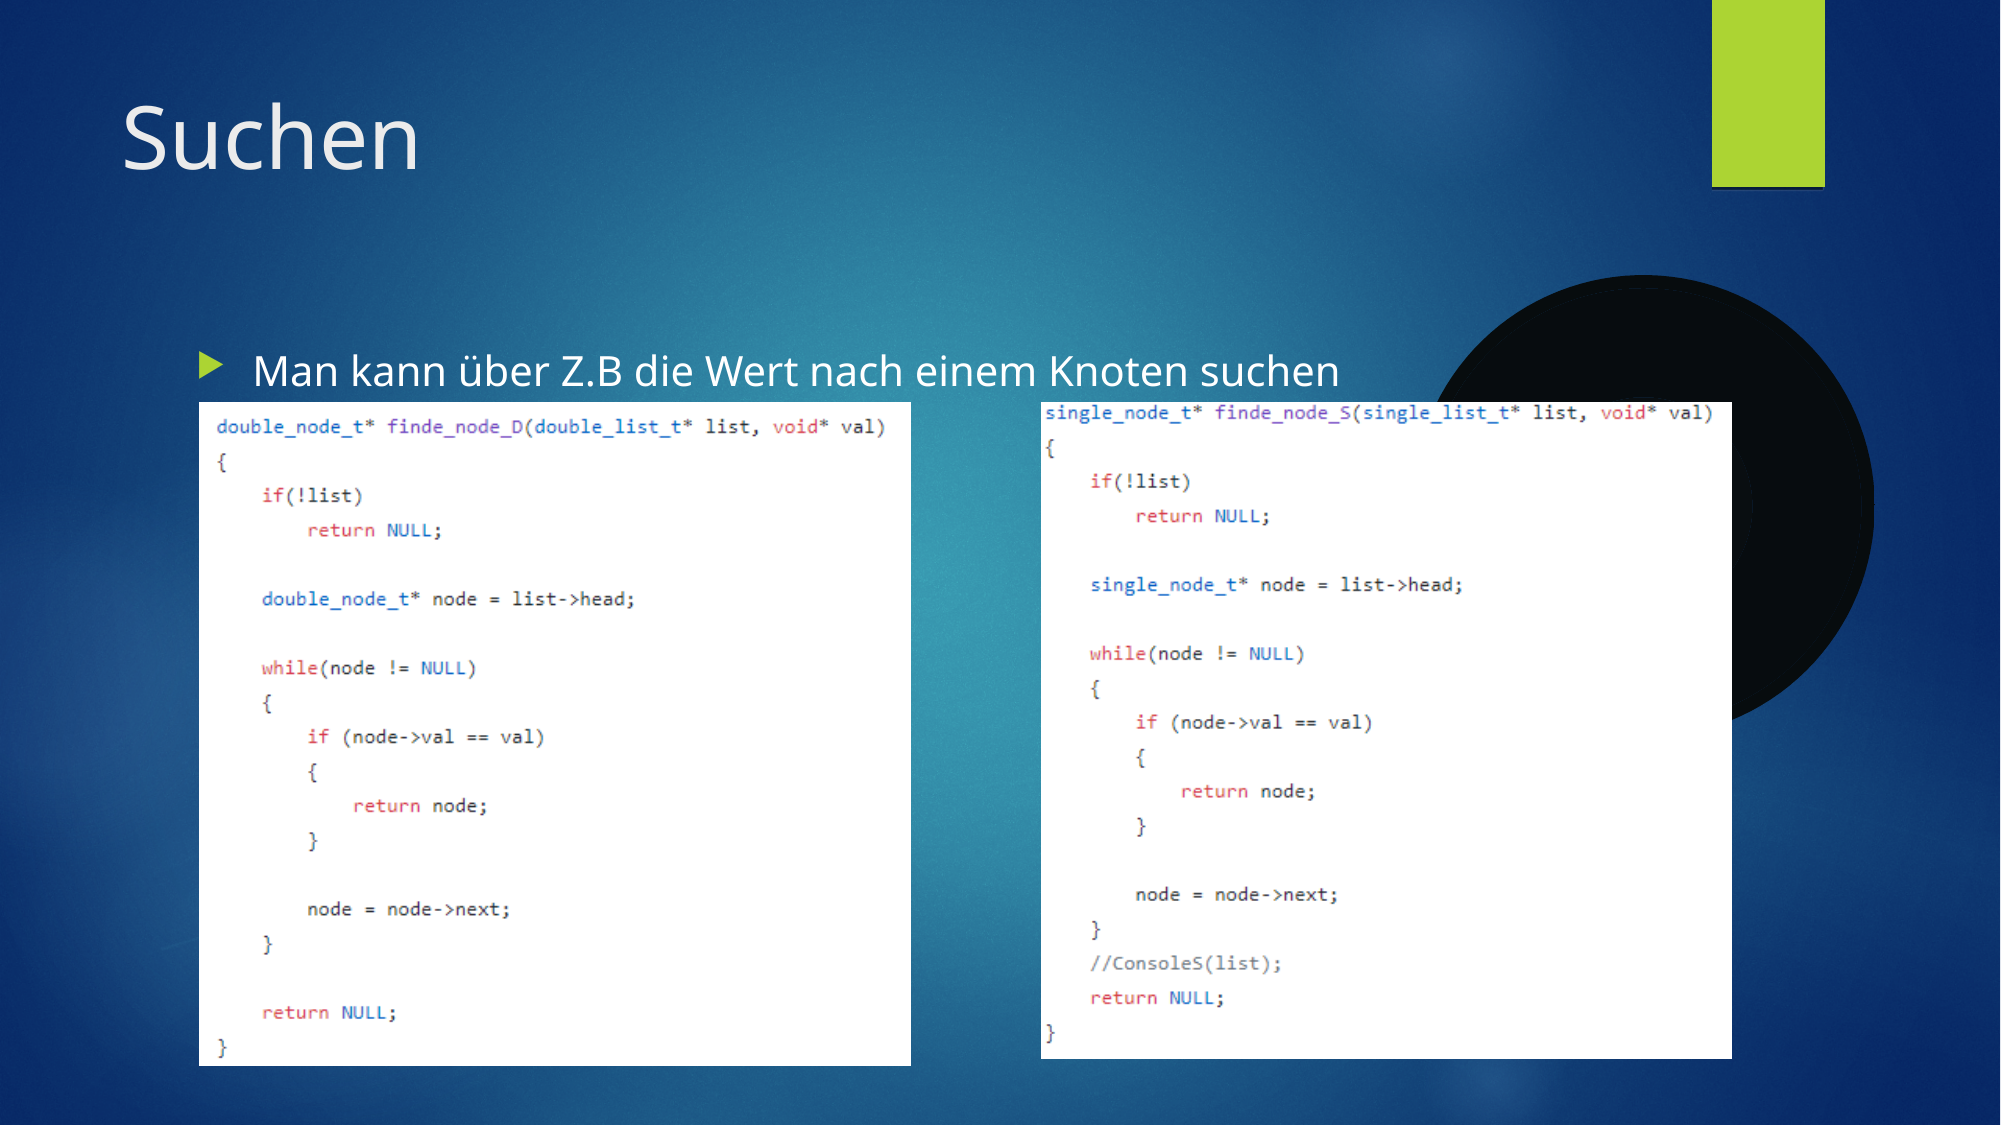

# Suchen
Man kann über Z.B die Wert nach einem Knoten suchen